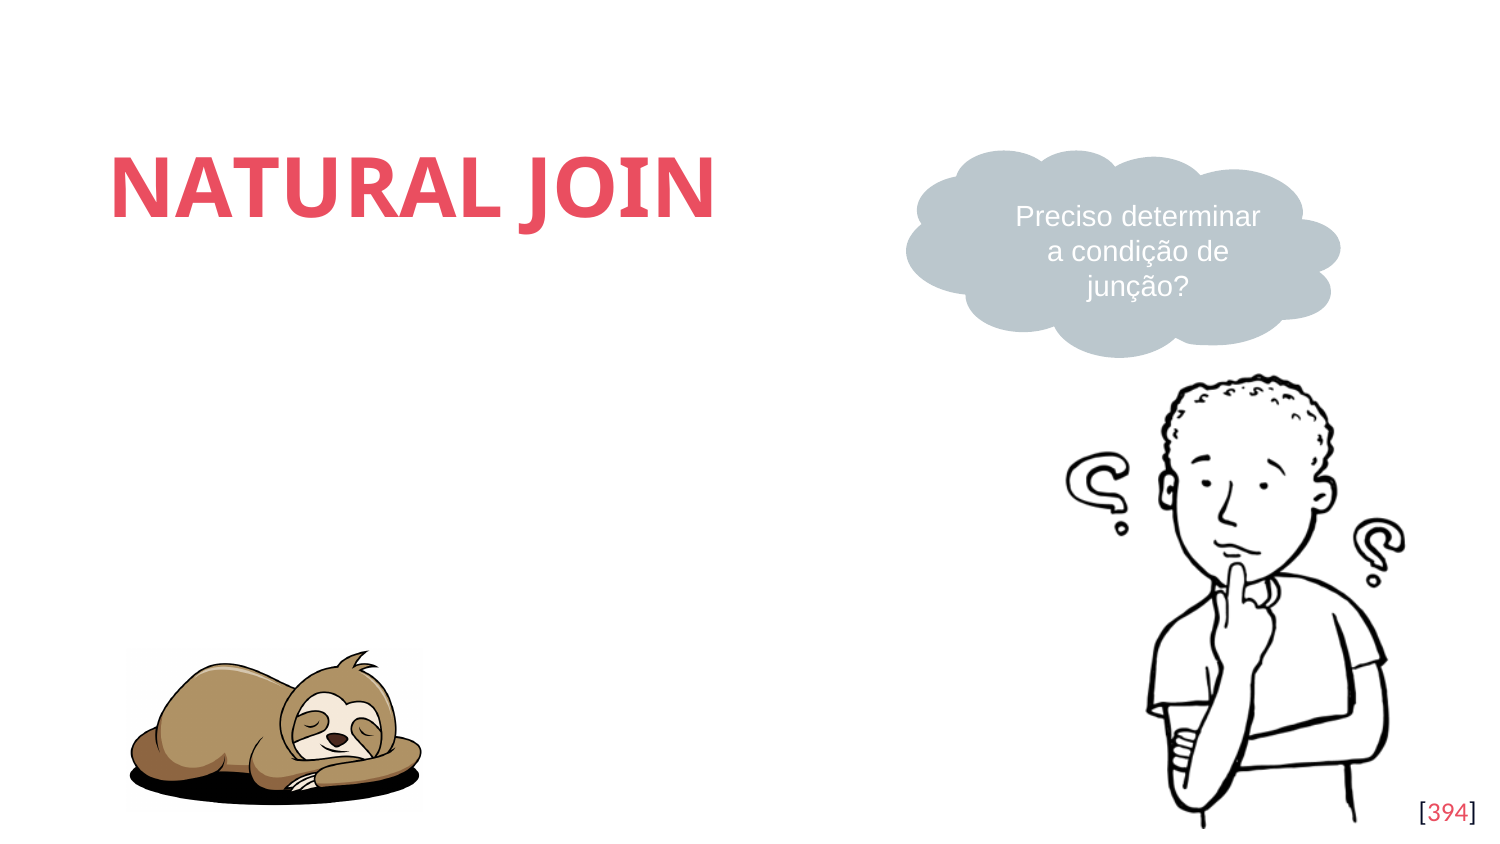

NATURAL JOIN
Preciso determinar a condição de junção?